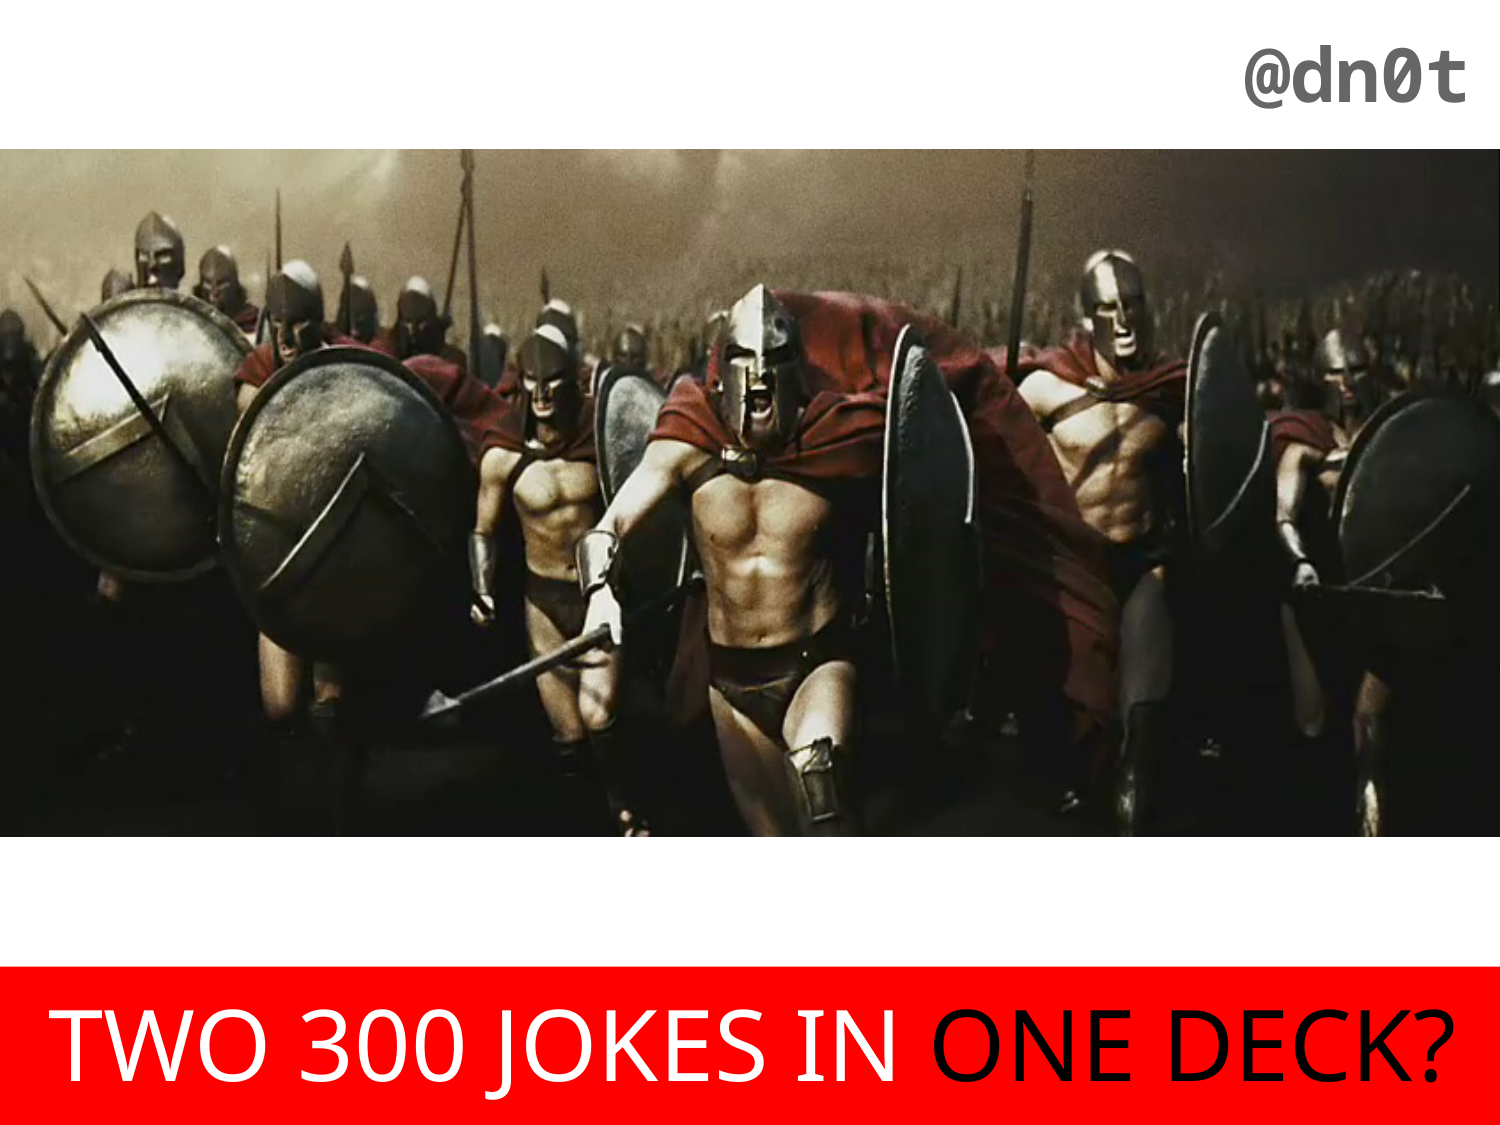

# TWO 300 JOKES IN ONE DECK?